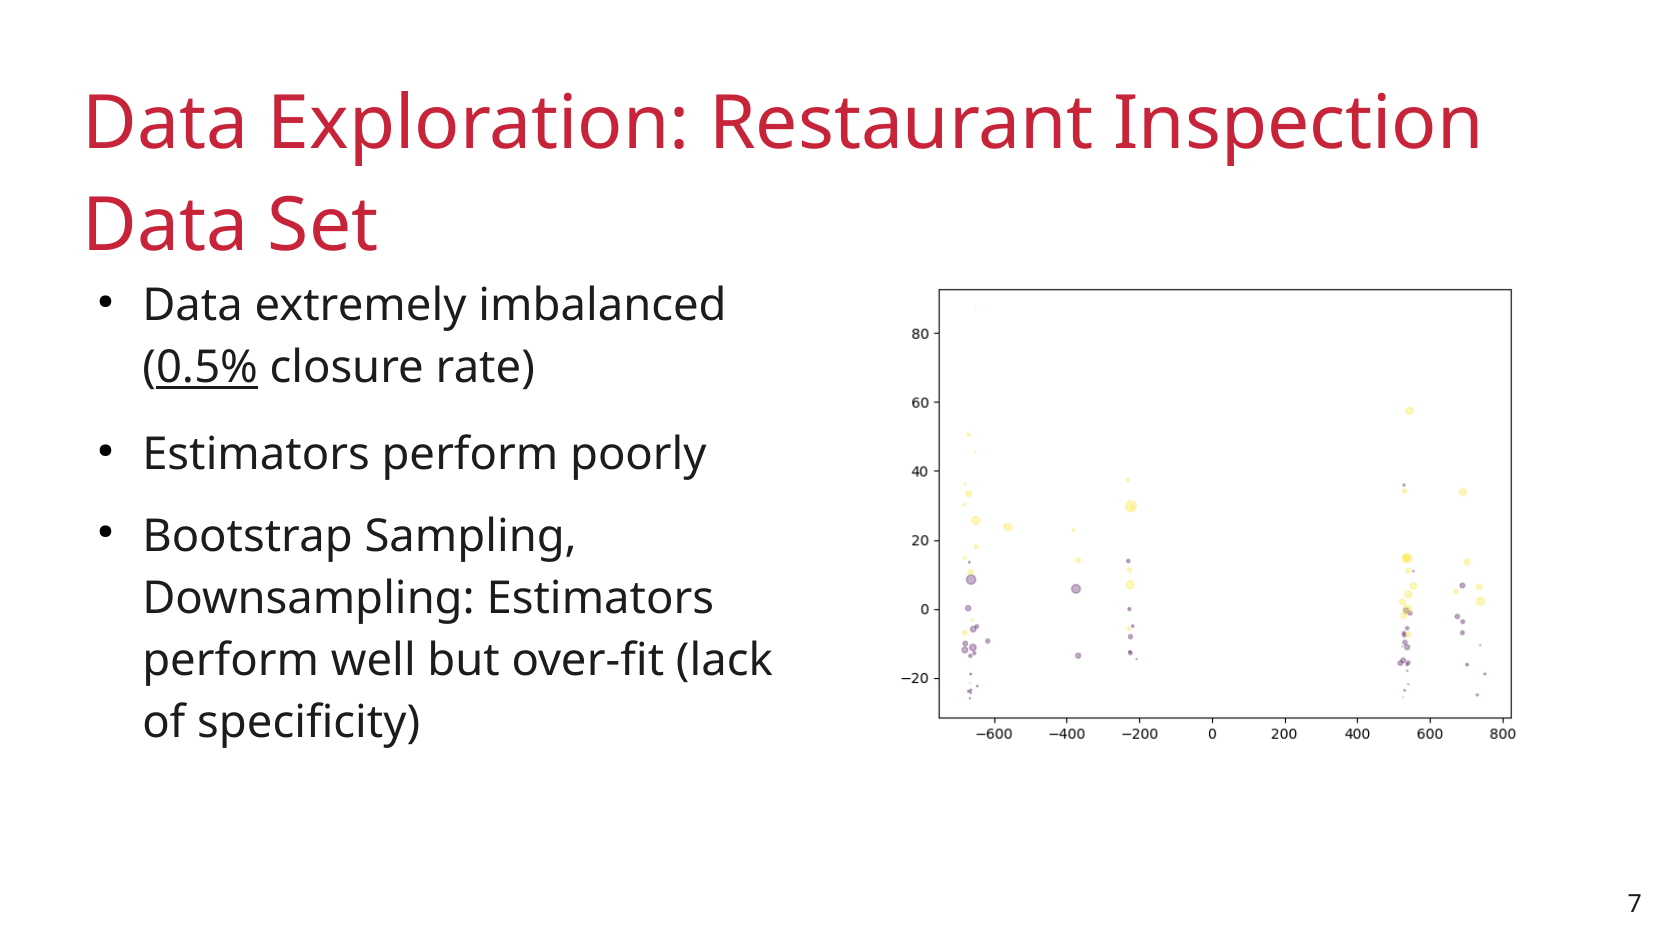

# Data Exploration: Restaurant Inspection Data Set
Data extremely imbalanced (0.5% closure rate)
Estimators perform poorly
Bootstrap Sampling, Downsampling: Estimators perform well but over-fit (lack of specificity)